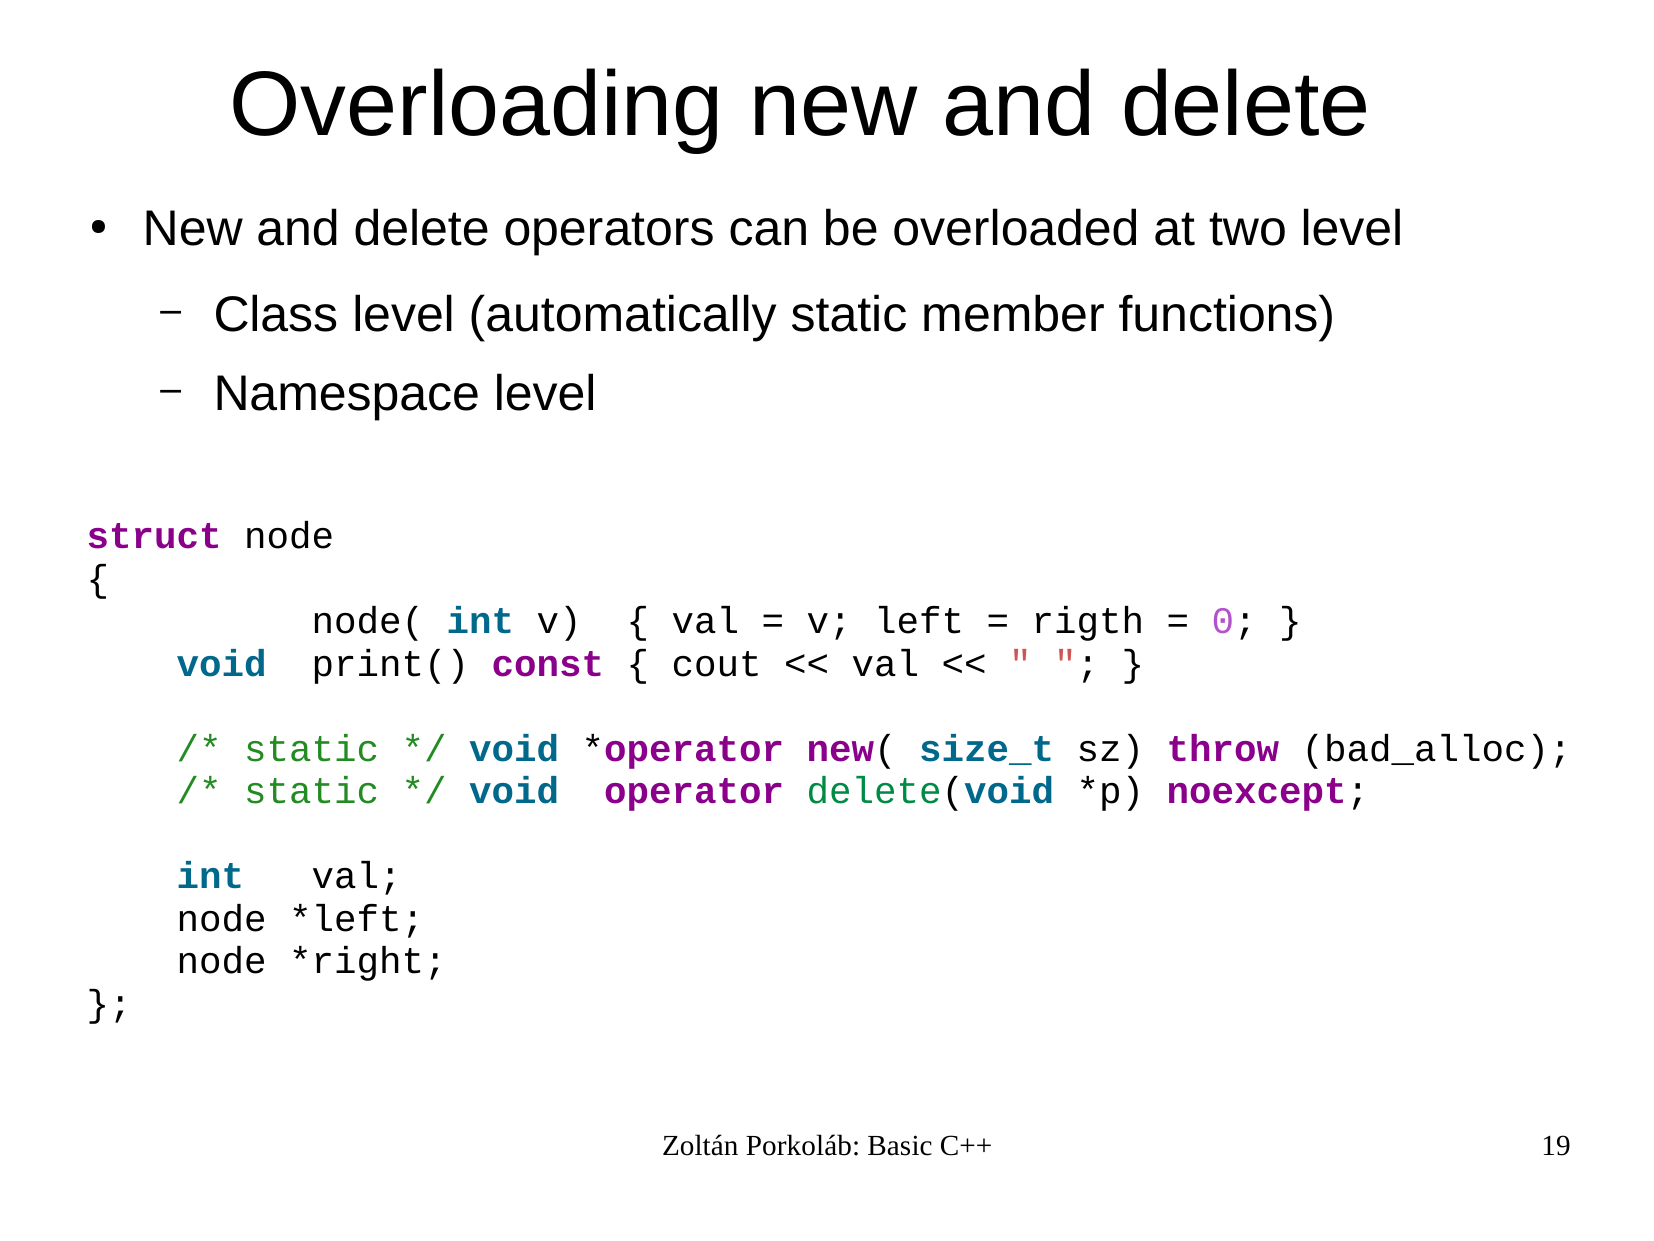

# Overloading new and delete
New and delete operators can be overloaded at two level
Class level (automatically static member functions)
Namespace level
struct node
{
 node( int v) { val = v; left = rigth = 0; }
 void print() const { cout << val << " "; }
 /* static */ void *operator new( size_t sz) throw (bad_alloc);
 /* static */ void operator delete(void *p) noexcept;
 int val;
 node *left;
 node *right;
};
Zoltán Porkoláb: Basic C++
19